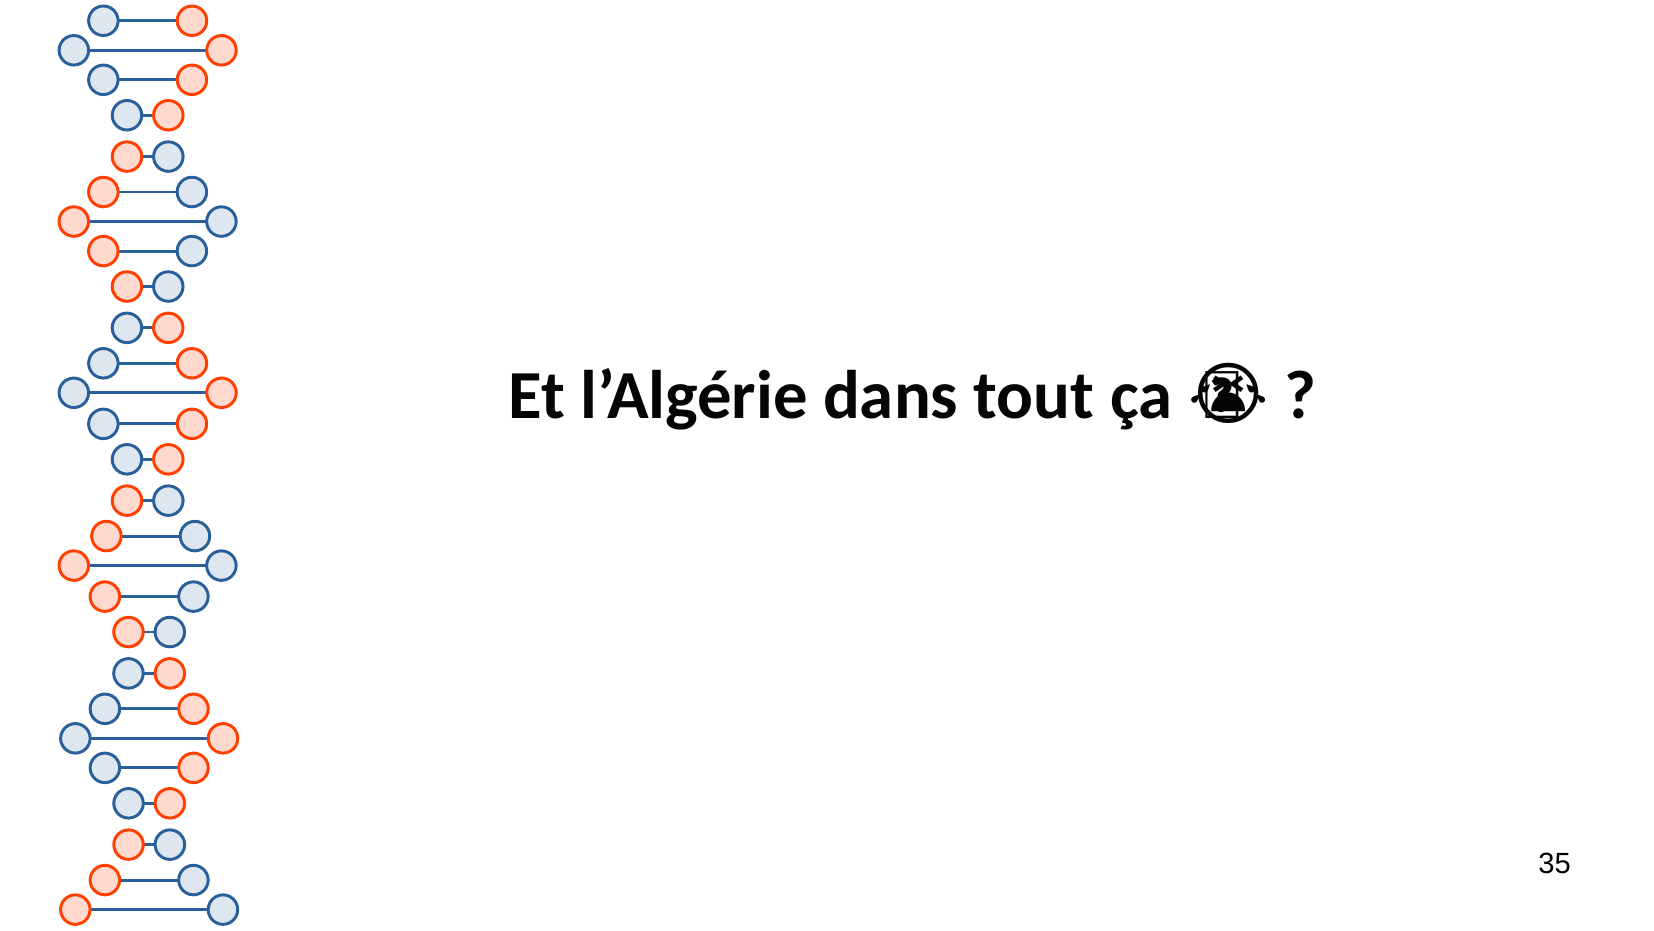

# Et l’Algérie dans tout ça 🤣 😭?
35